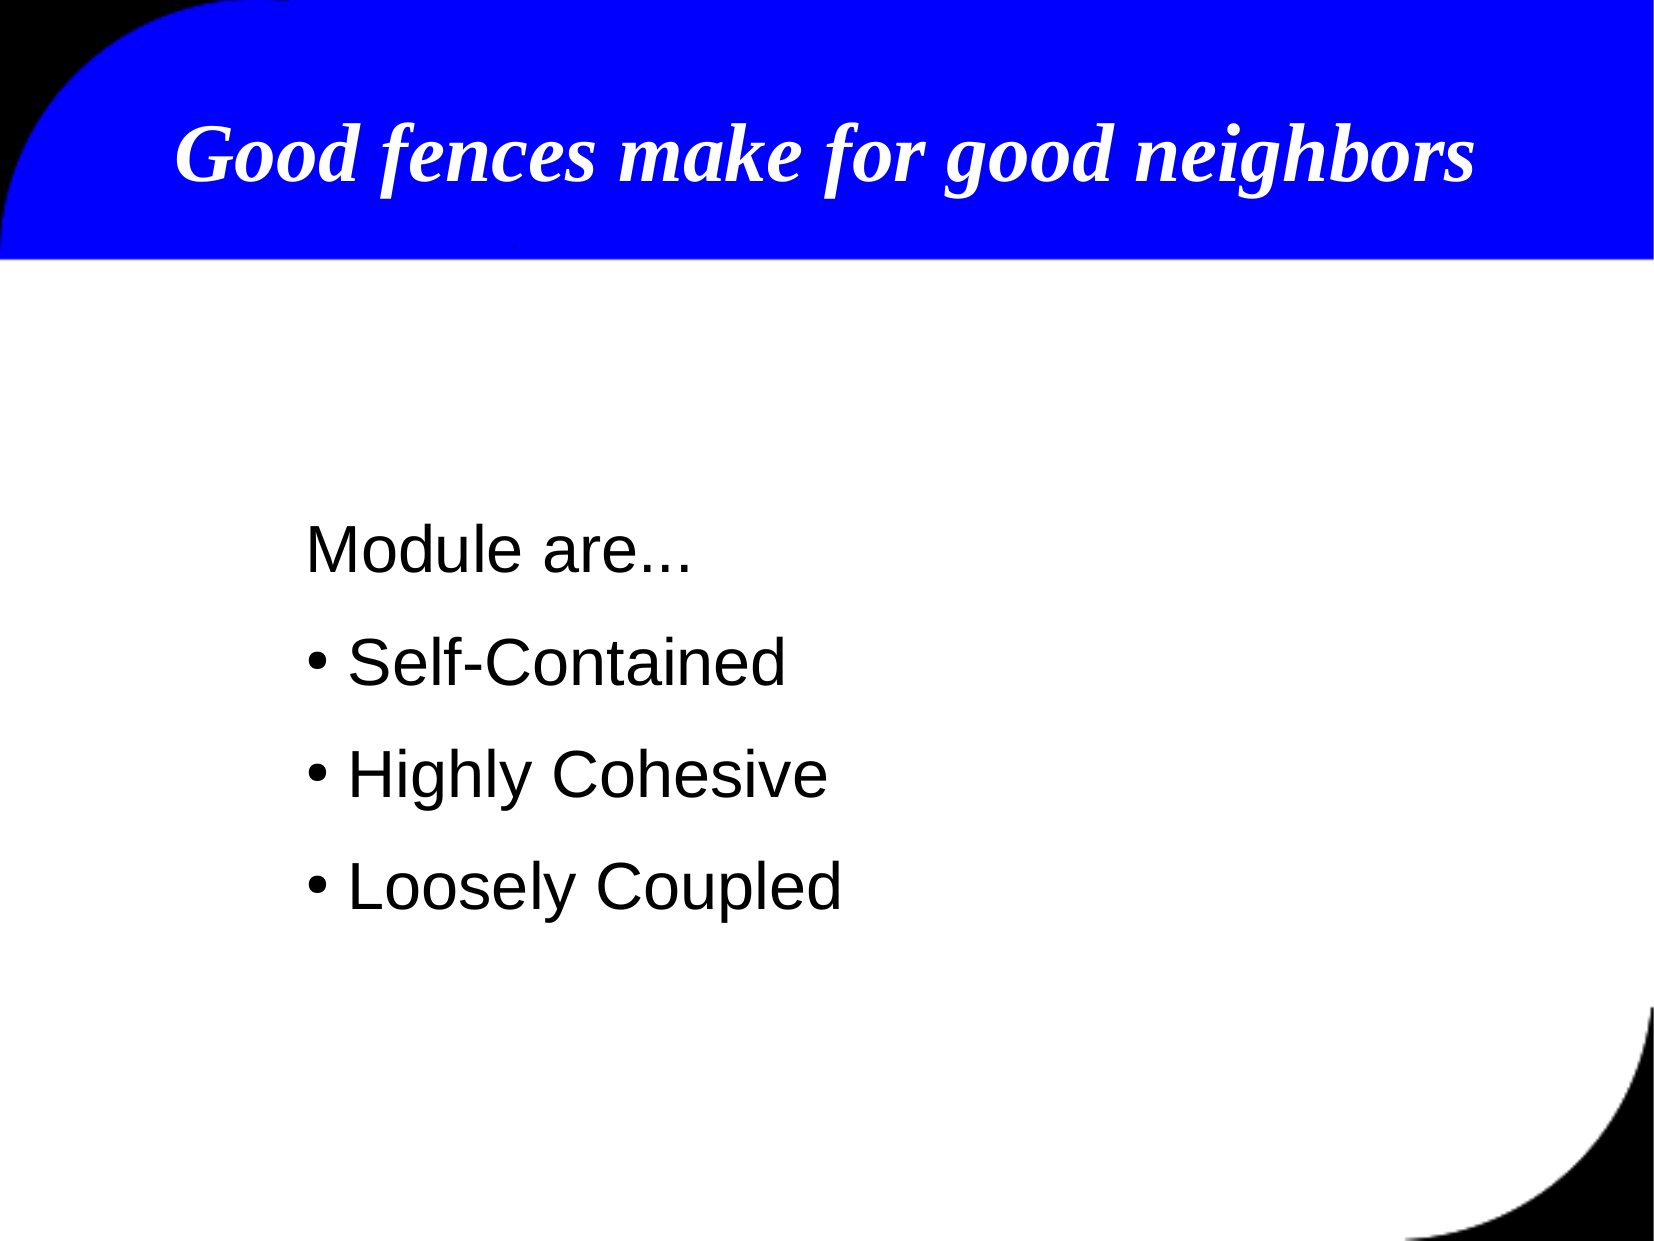

# Good fences make for good neighbors
Module are...
 Self-Contained
 Highly Cohesive
 Loosely Coupled